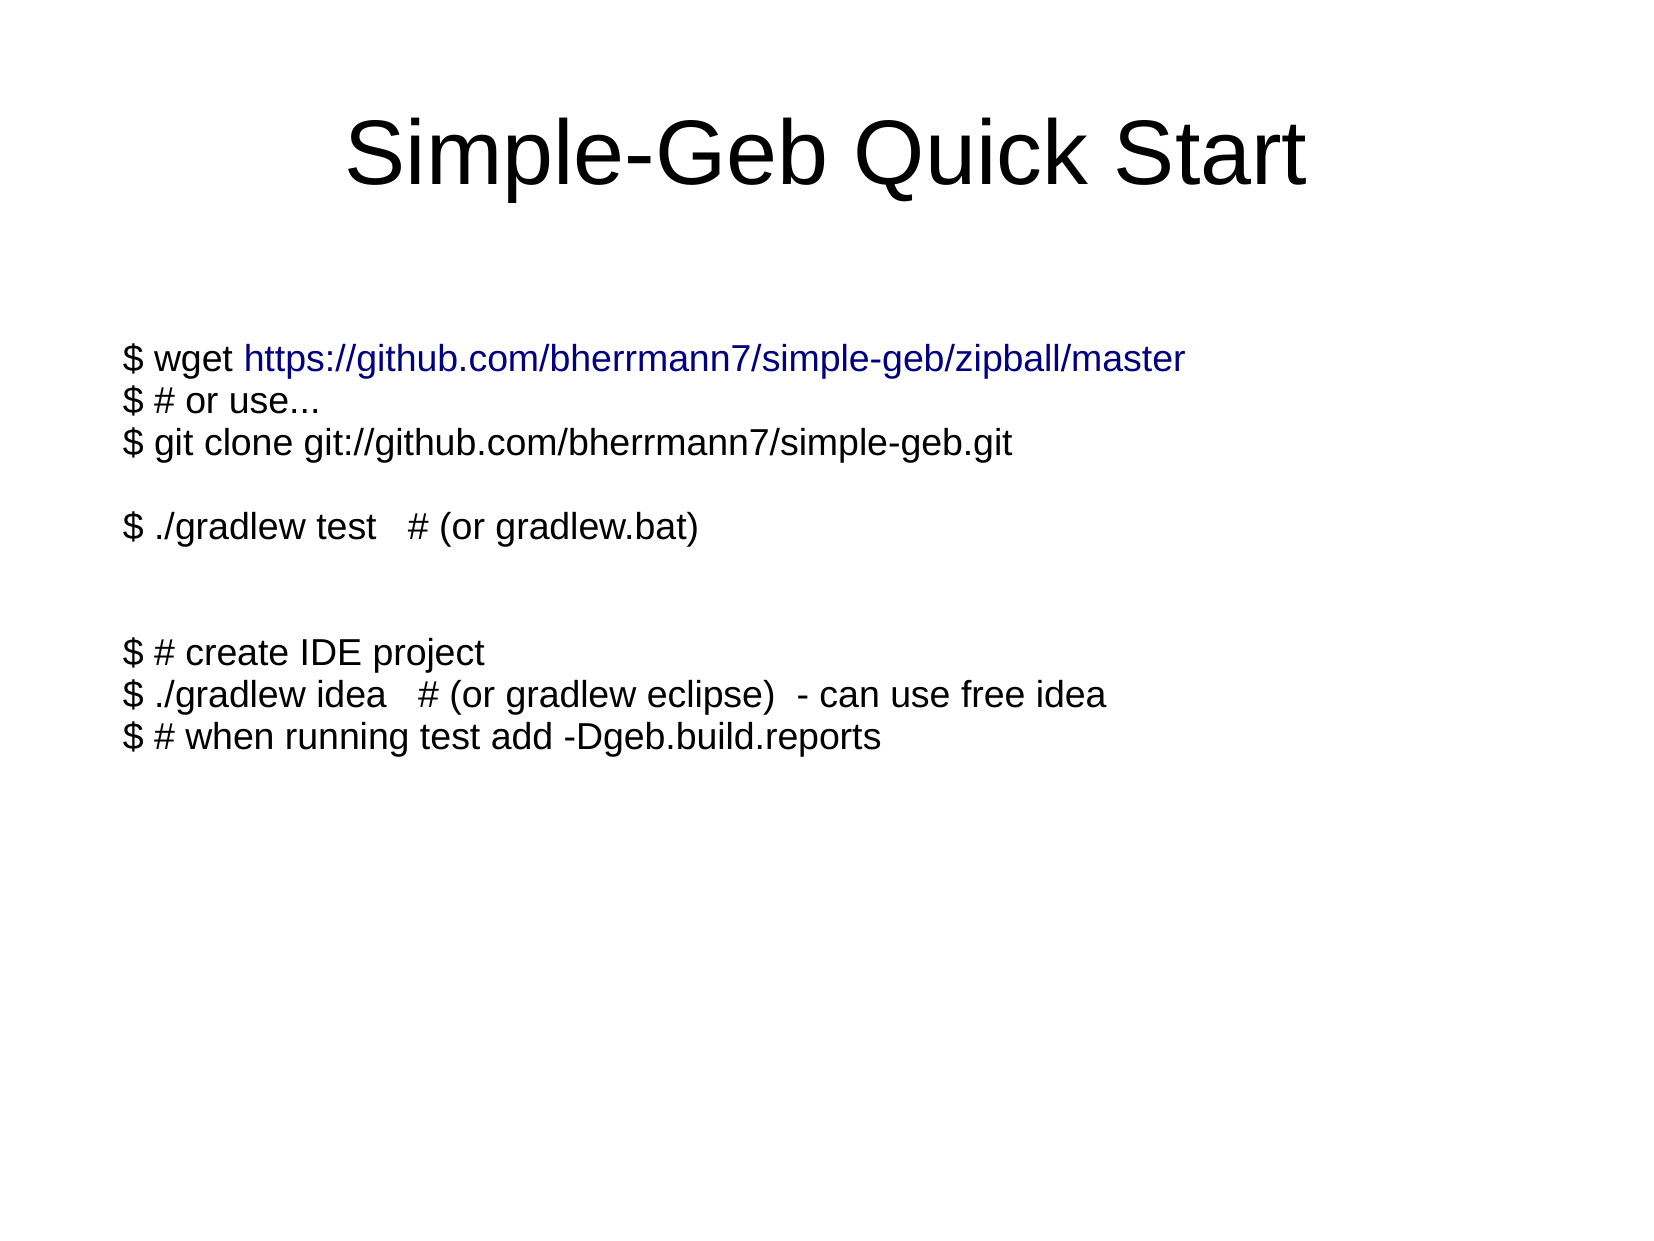

# Simple-Geb Quick Start
$ wget https://github.com/bherrmann7/simple-geb/zipball/master
$ # or use...
$ git clone git://github.com/bherrmann7/simple-geb.git
$ ./gradlew test # (or gradlew.bat)
$ # create IDE project
$ ./gradlew idea # (or gradlew eclipse) - can use free idea
$ # when running test add -Dgeb.build.reports